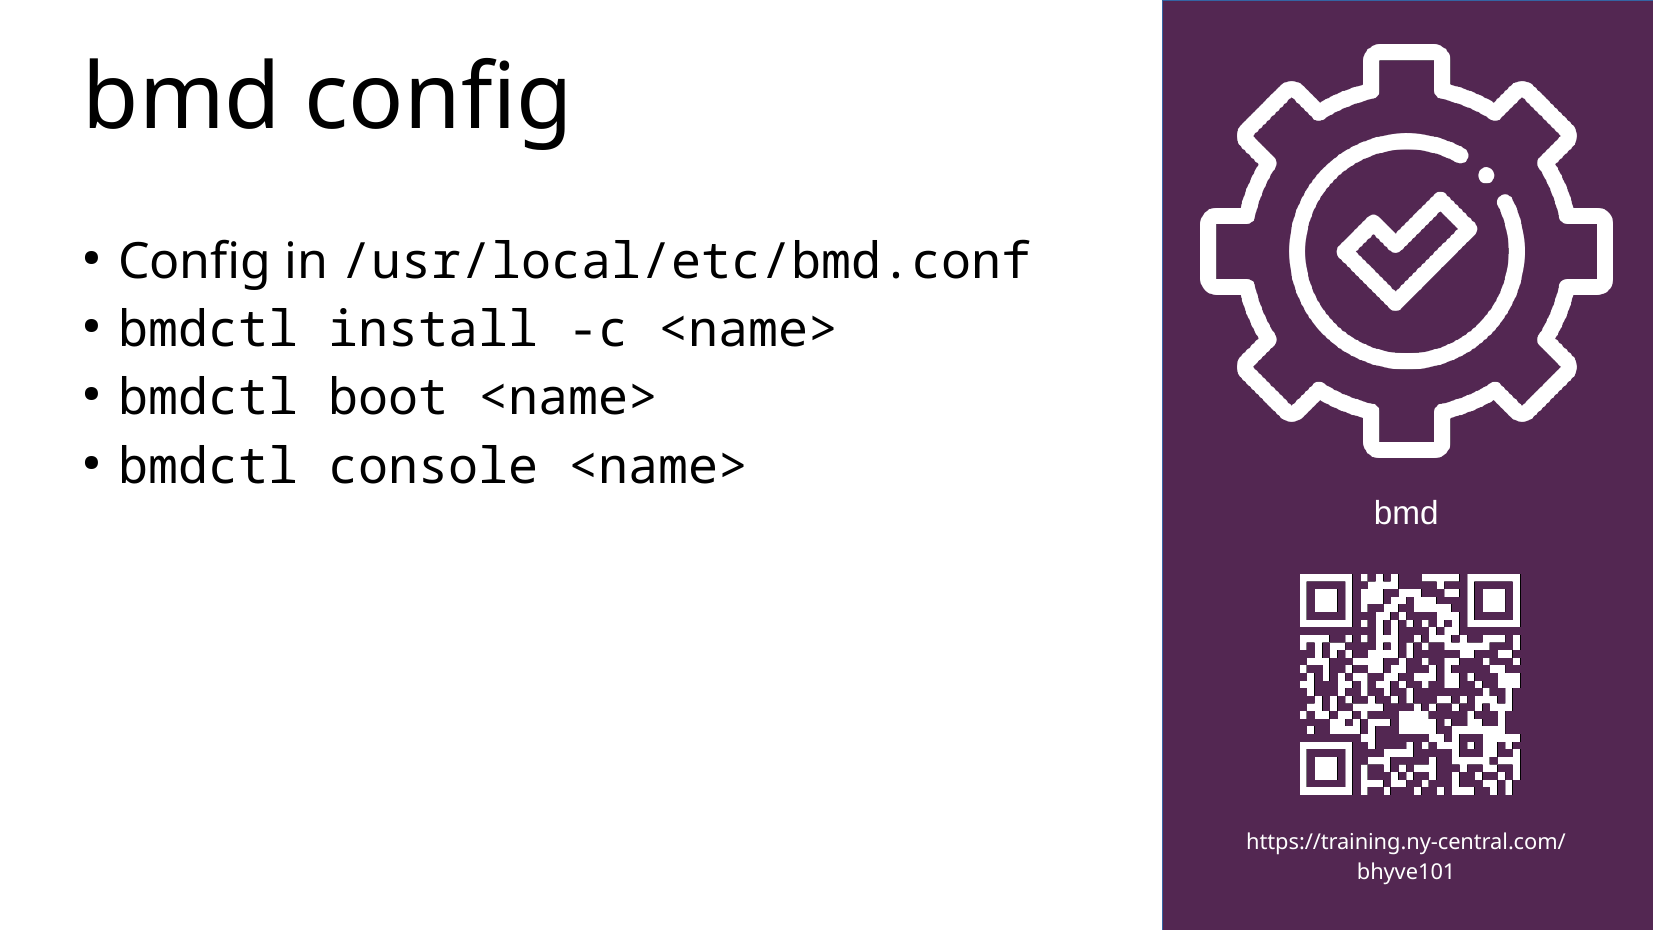

# bmd config
Config in /usr/local/etc/bmd.conf
bmdctl install -c <name>
bmdctl boot <name>
bmdctl console <name>
bmd
https://training.ny-central.com/bhyve101